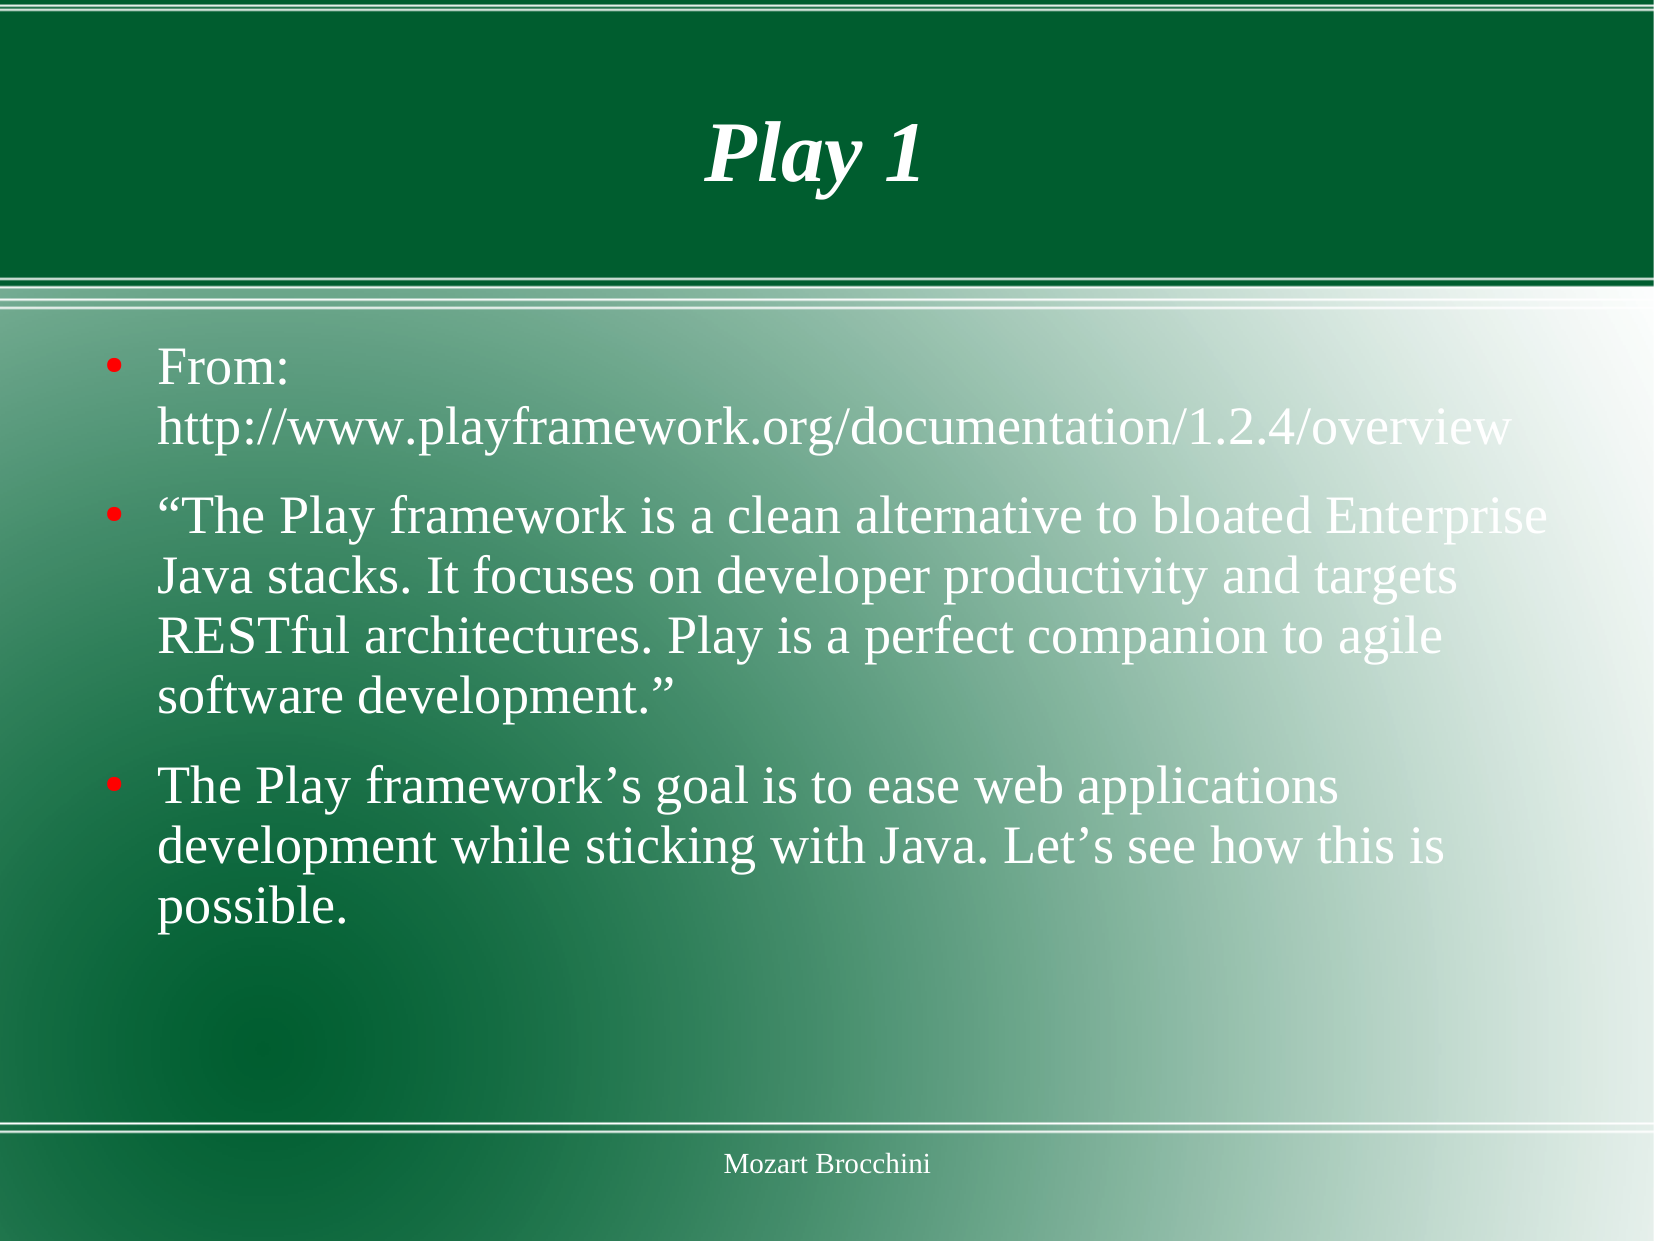

# Play 1
From: http://www.playframework.org/documentation/1.2.4/overview
“The Play framework is a clean alternative to bloated Enterprise Java stacks. It focuses on developer productivity and targets RESTful architectures. Play is a perfect companion to agile software development.”
The Play framework’s goal is to ease web applications development while sticking with Java. Let’s see how this is possible.